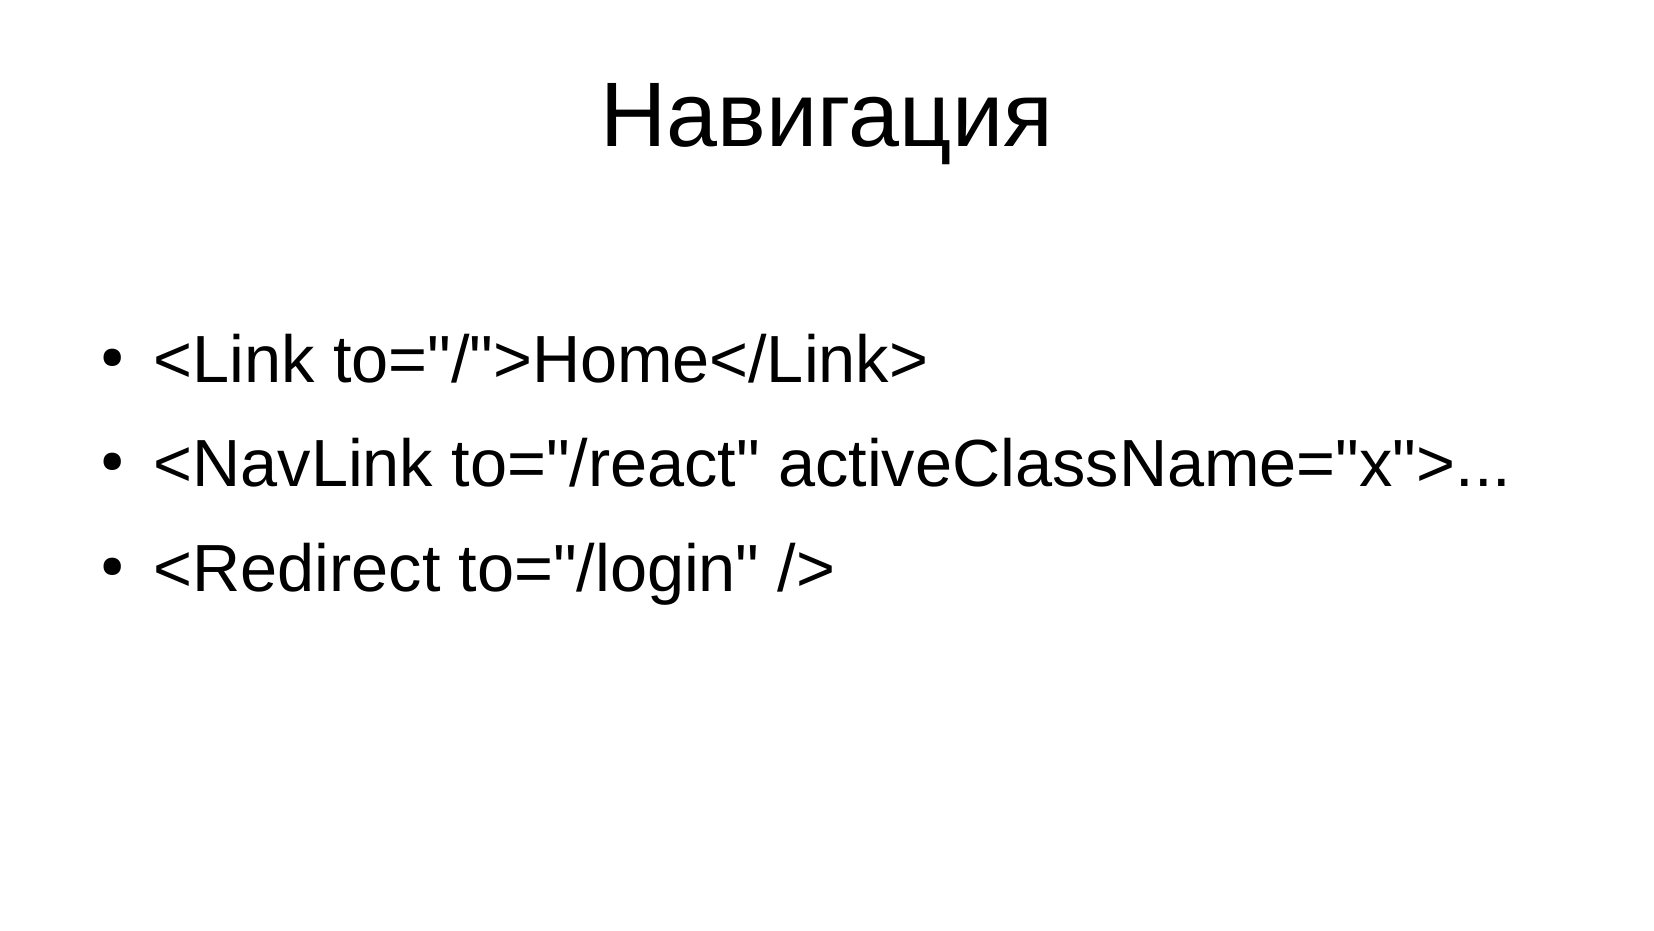

# Навигация
<Link to="/">Home</Link>
<NavLink to="/react" activeClassName="x">...
<Redirect to="/login" />